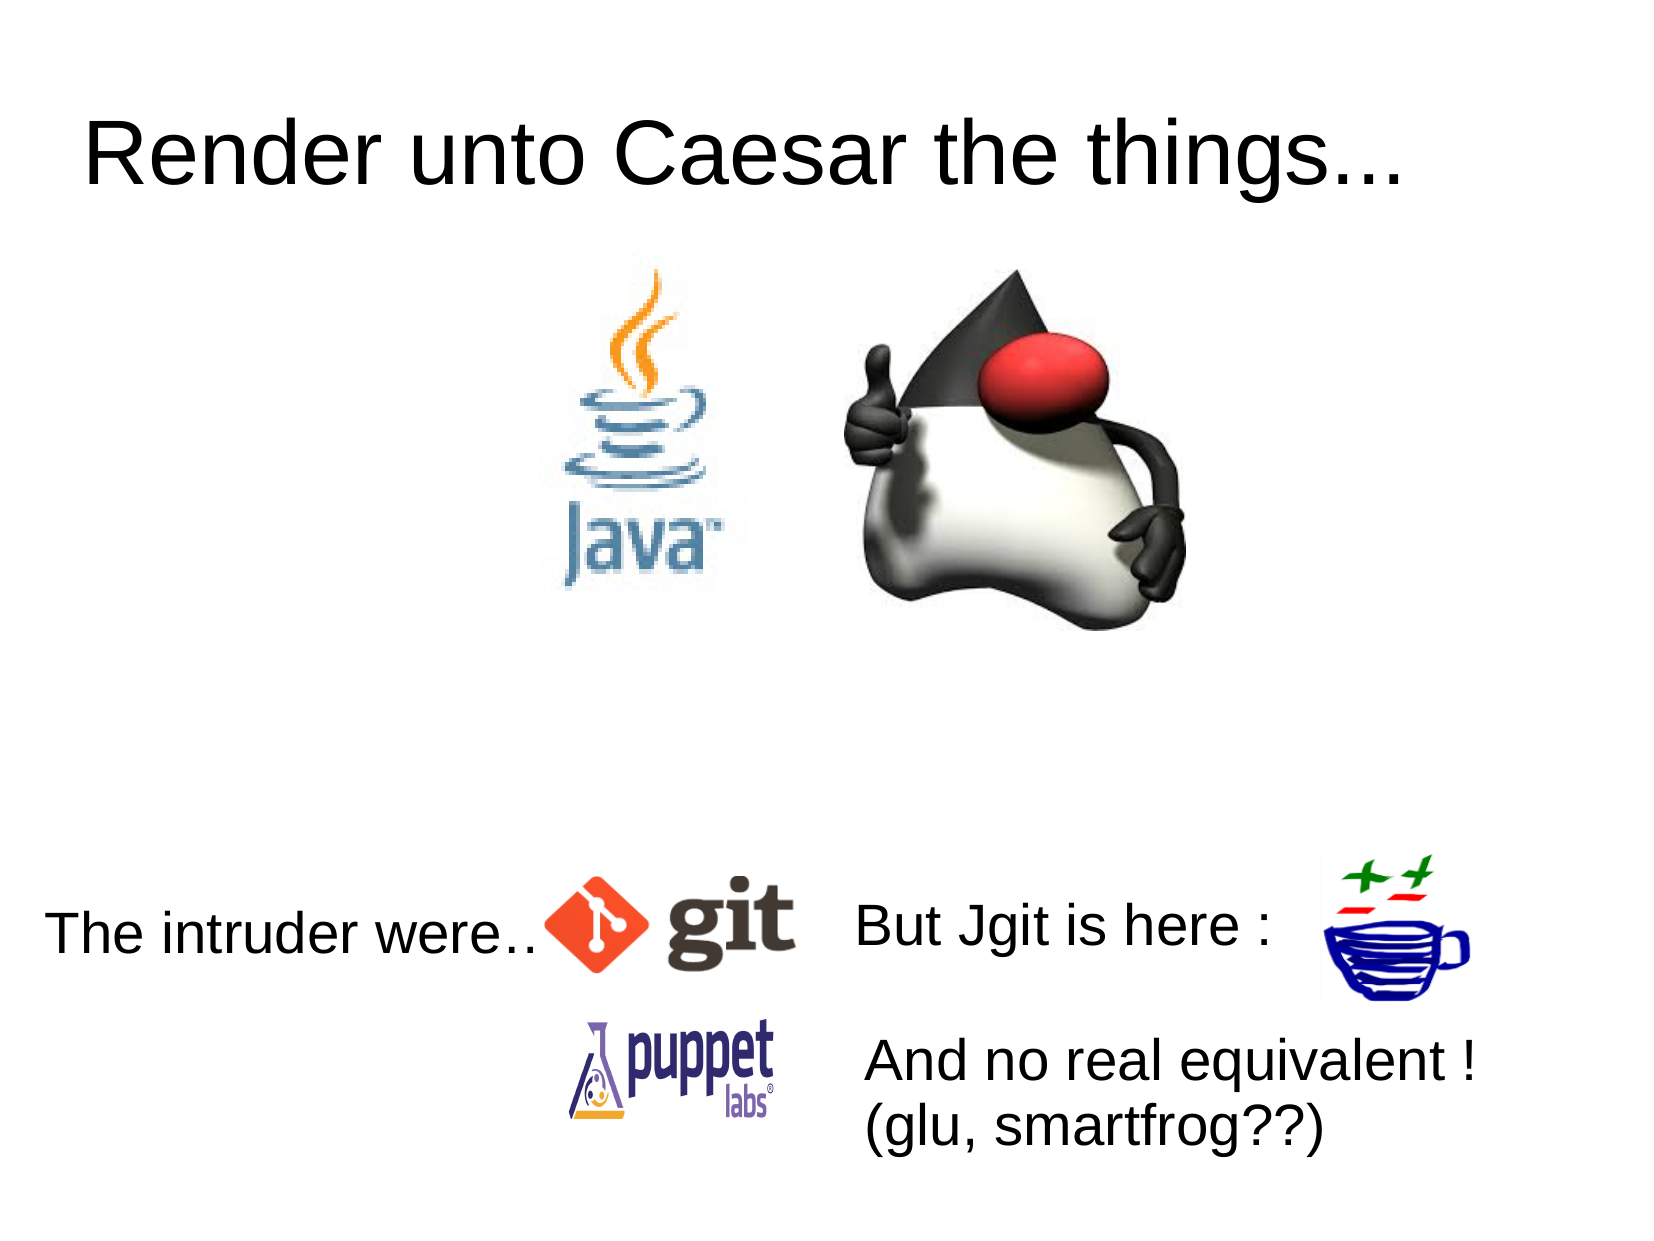

# Render unto Caesar the things...
But Jgit is here :
The intruder were…
And no real equivalent !
(glu, smartfrog??)